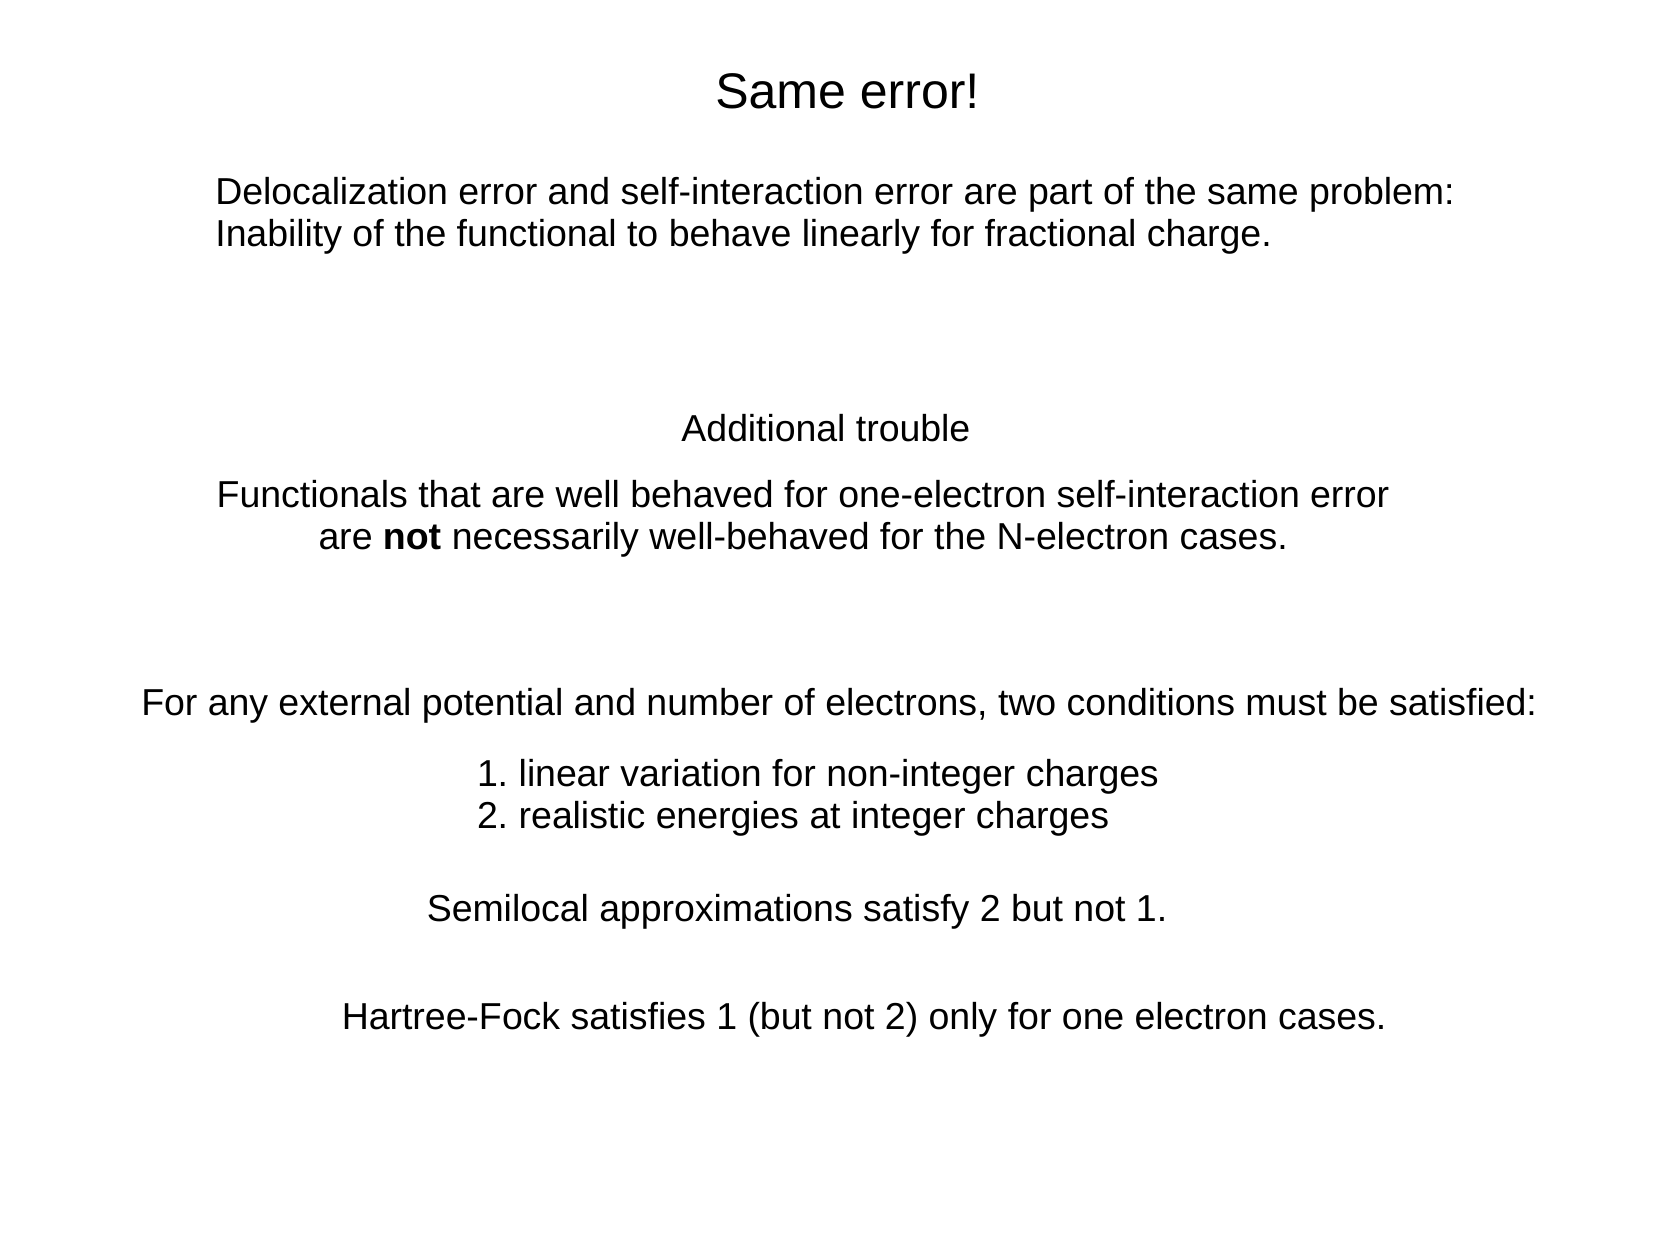

Same error!
Delocalization error and self-interaction error are part of the same problem:
Inability of the functional to behave linearly for fractional charge.
Additional trouble
Functionals that are well behaved for one-electron self-interaction error are not necessarily well-behaved for the N-electron cases.
For any external potential and number of electrons, two conditions must be satisfied:
1. linear variation for non-integer charges
2. realistic energies at integer charges
Semilocal approximations satisfy 2 but not 1.
Hartree-Fock satisfies 1 (but not 2) only for one electron cases.